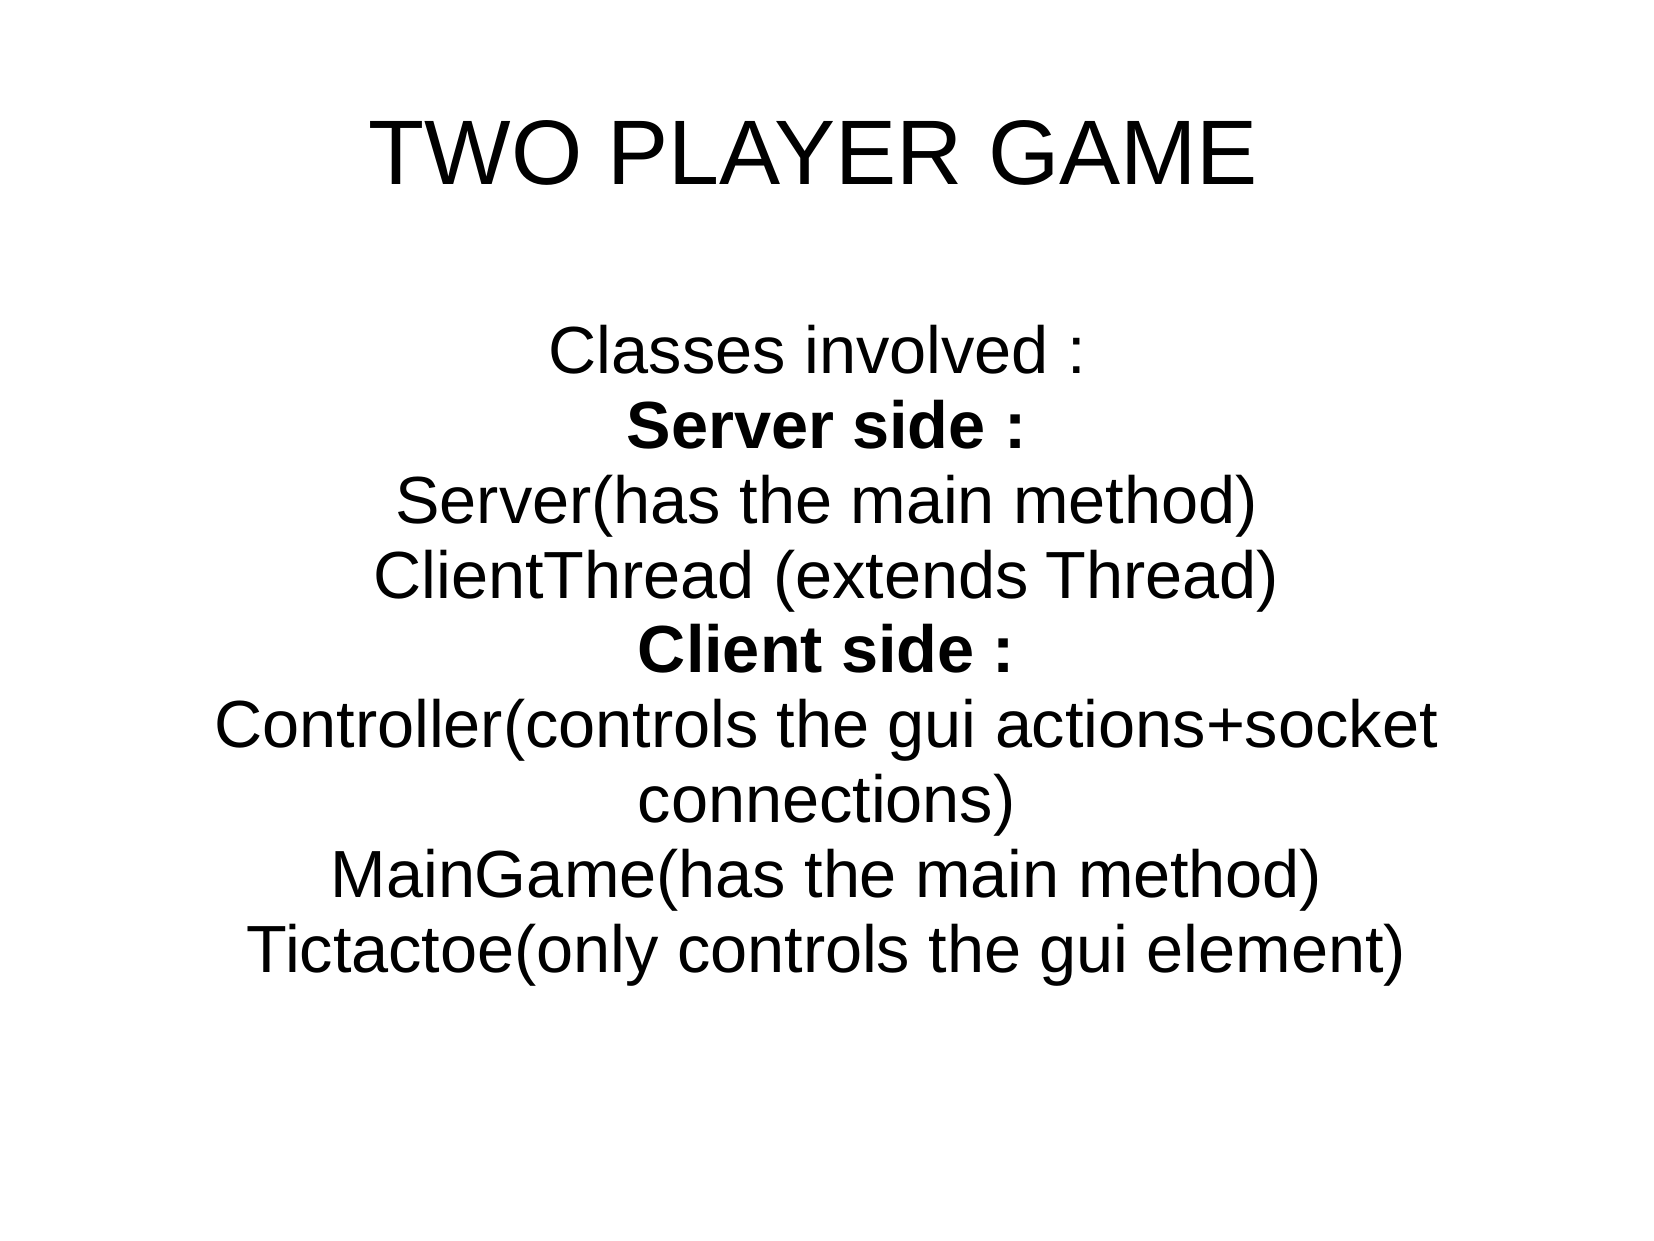

# TWO PLAYER GAME
Classes involved :
Server side :
Server(has the main method)
ClientThread (extends Thread)
Client side :
Controller(controls the gui actions+socket connections)
MainGame(has the main method)
Tictactoe(only controls the gui element)